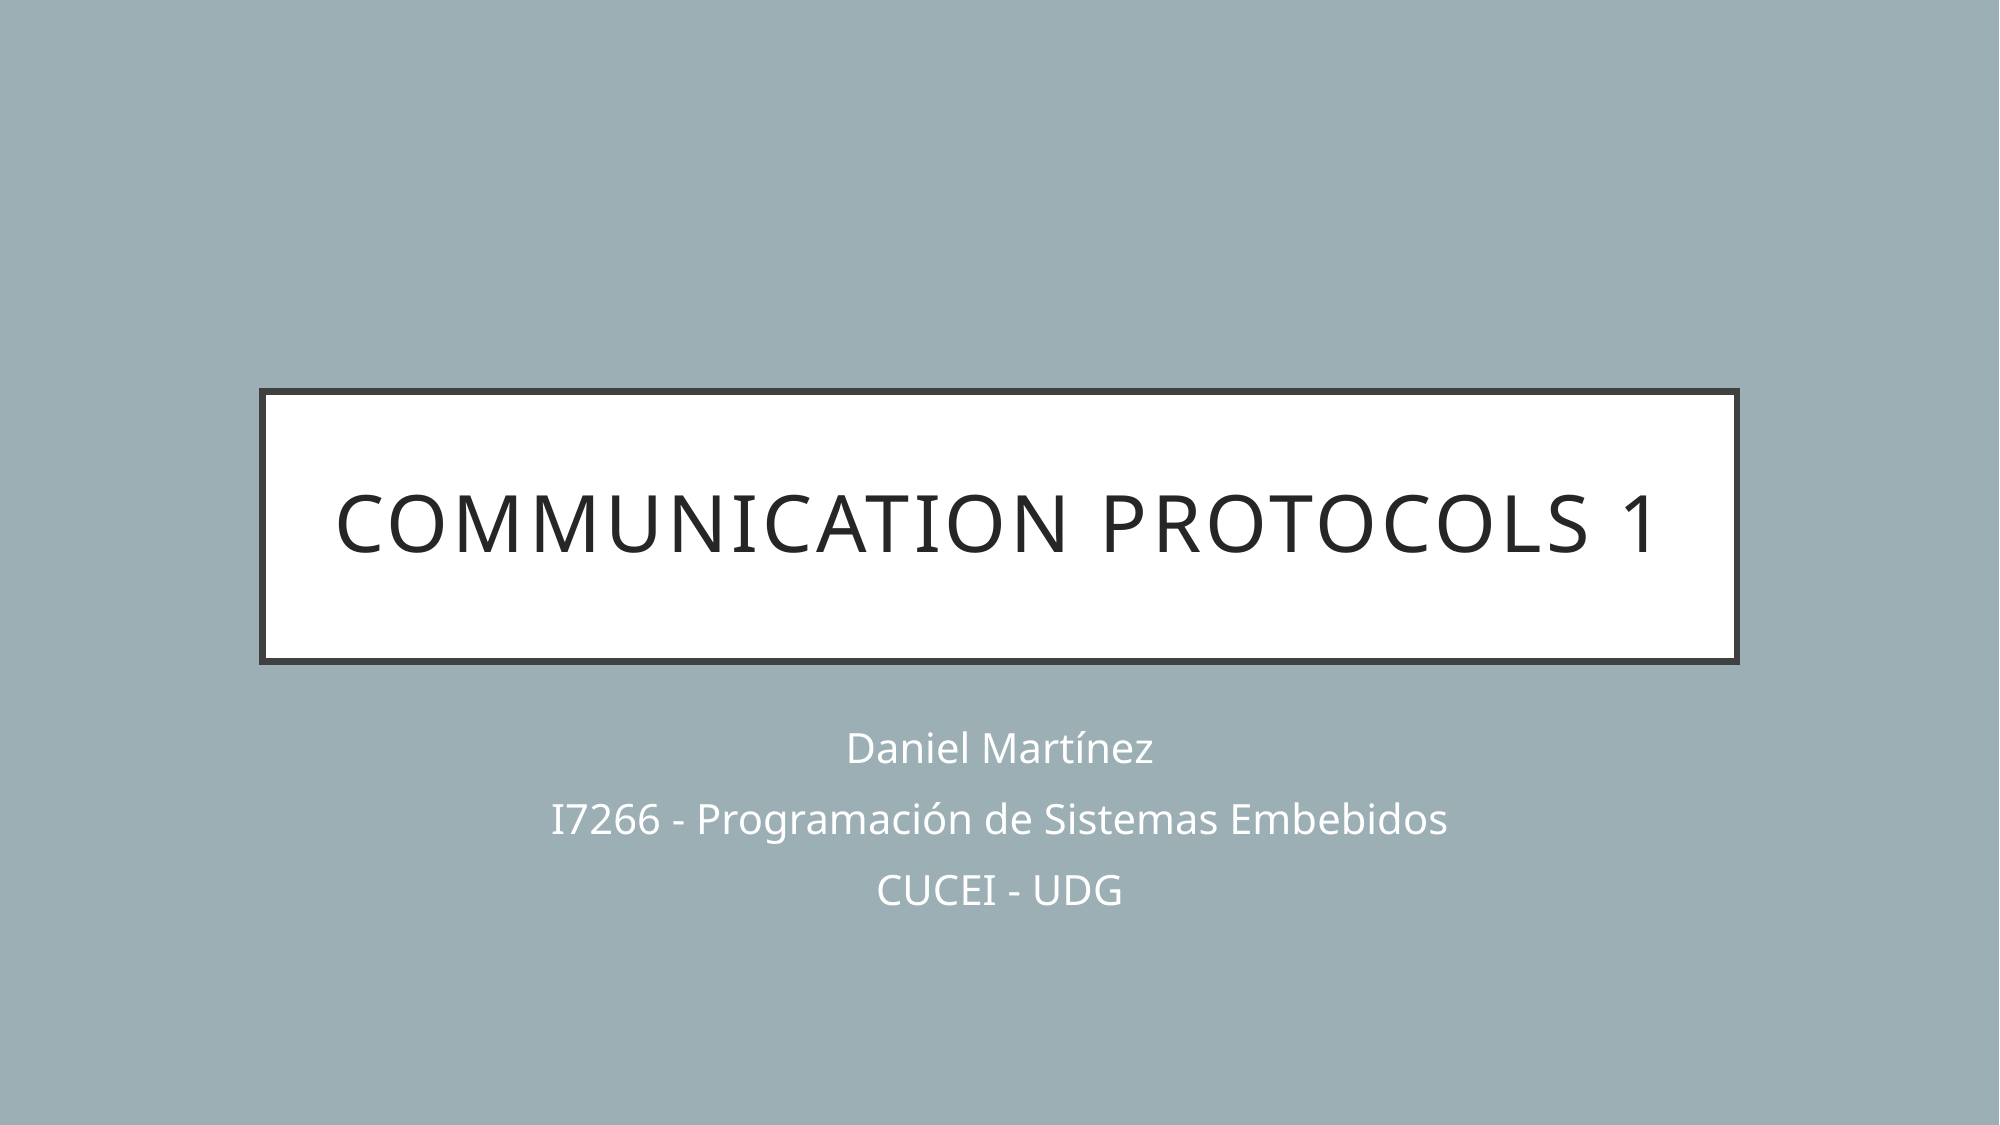

# Communication protocols 1
Daniel Martínez
I7266 - Programación de Sistemas Embebidos
CUCEI - UDG